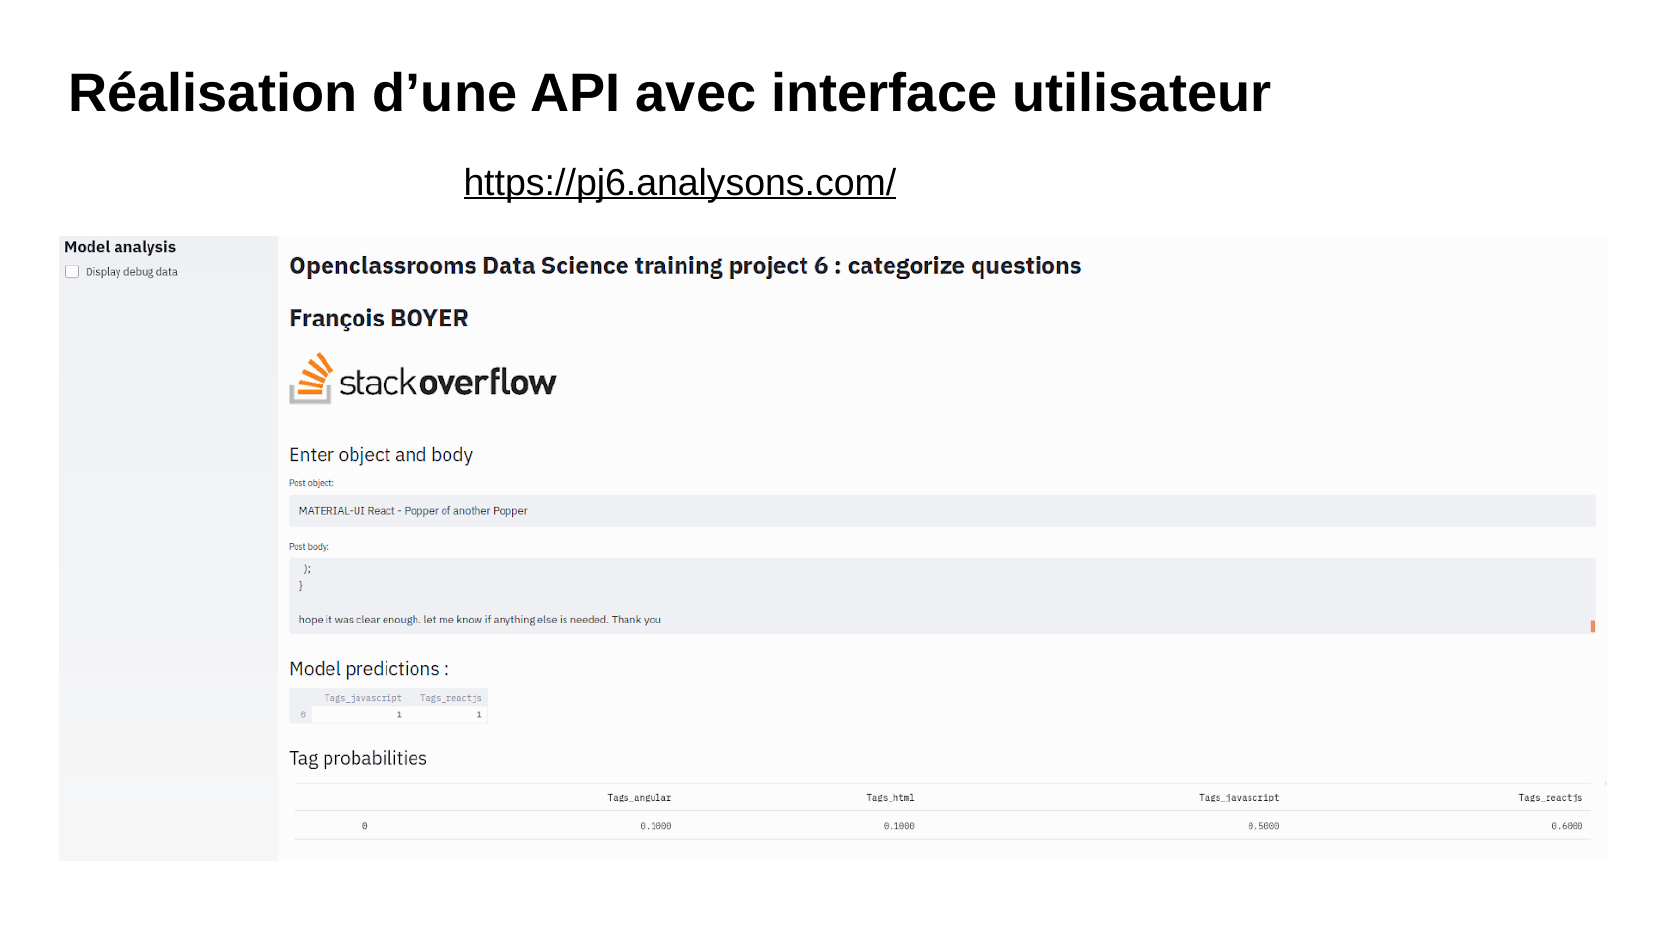

Réalisation d’une API avec interface utilisateur
https://pj6.analysons.com/